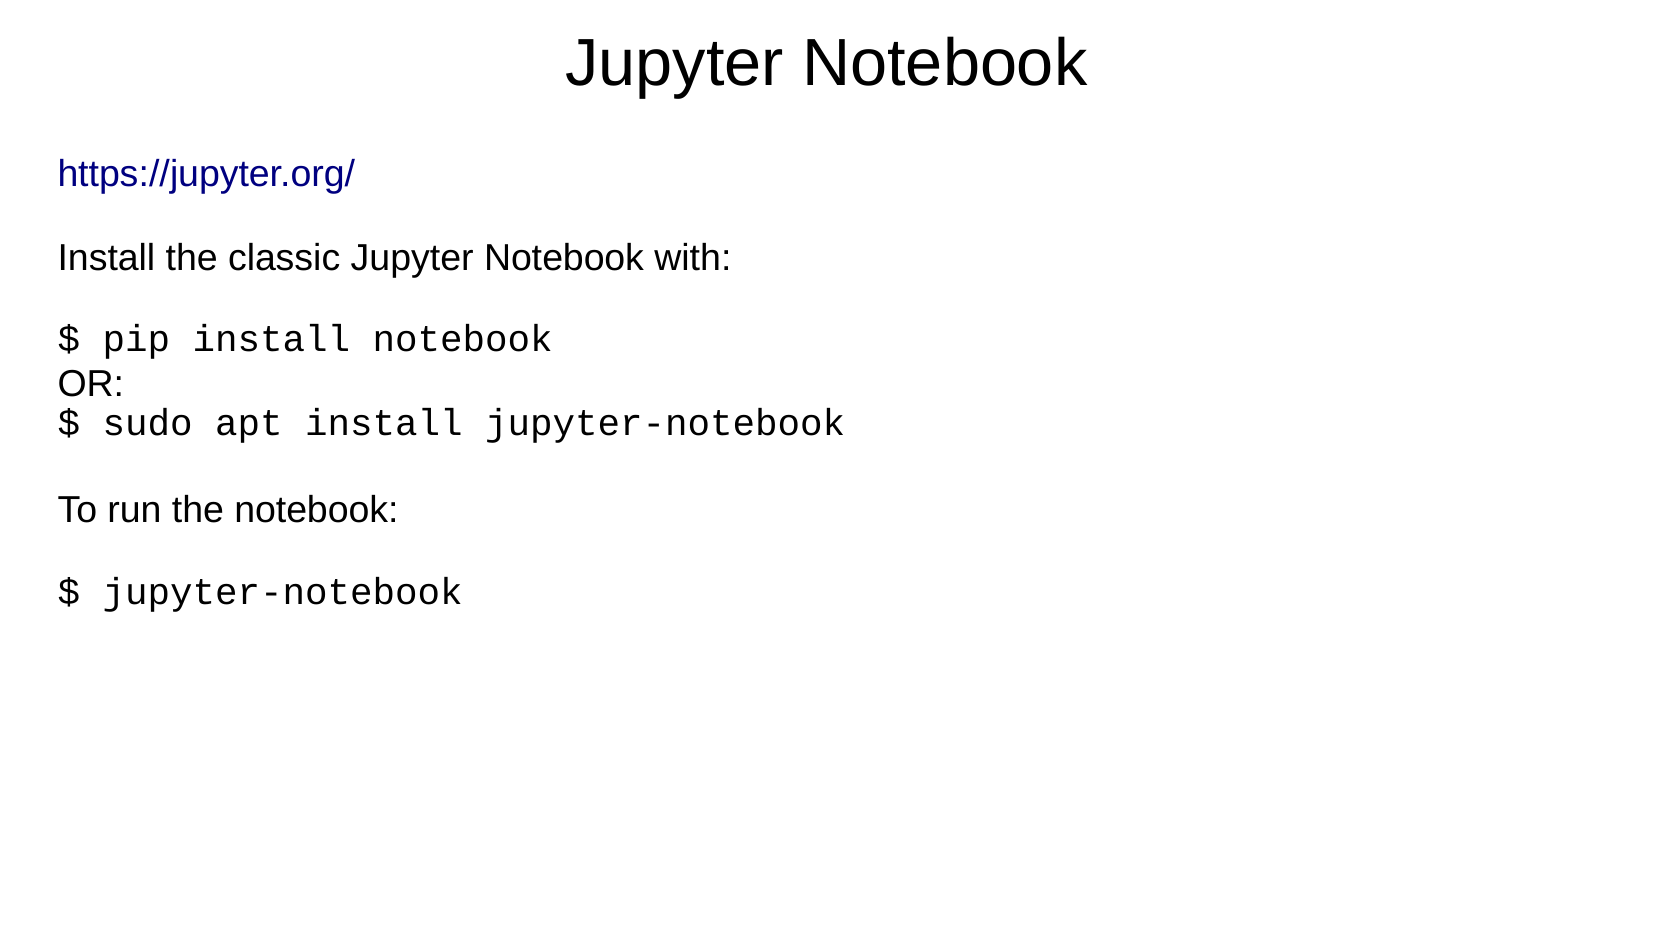

# Jupyter Notebook
https://jupyter.org/
Install the classic Jupyter Notebook with:
$ pip install notebook
OR:
$ sudo apt install jupyter-notebook
To run the notebook:
$ jupyter-notebook